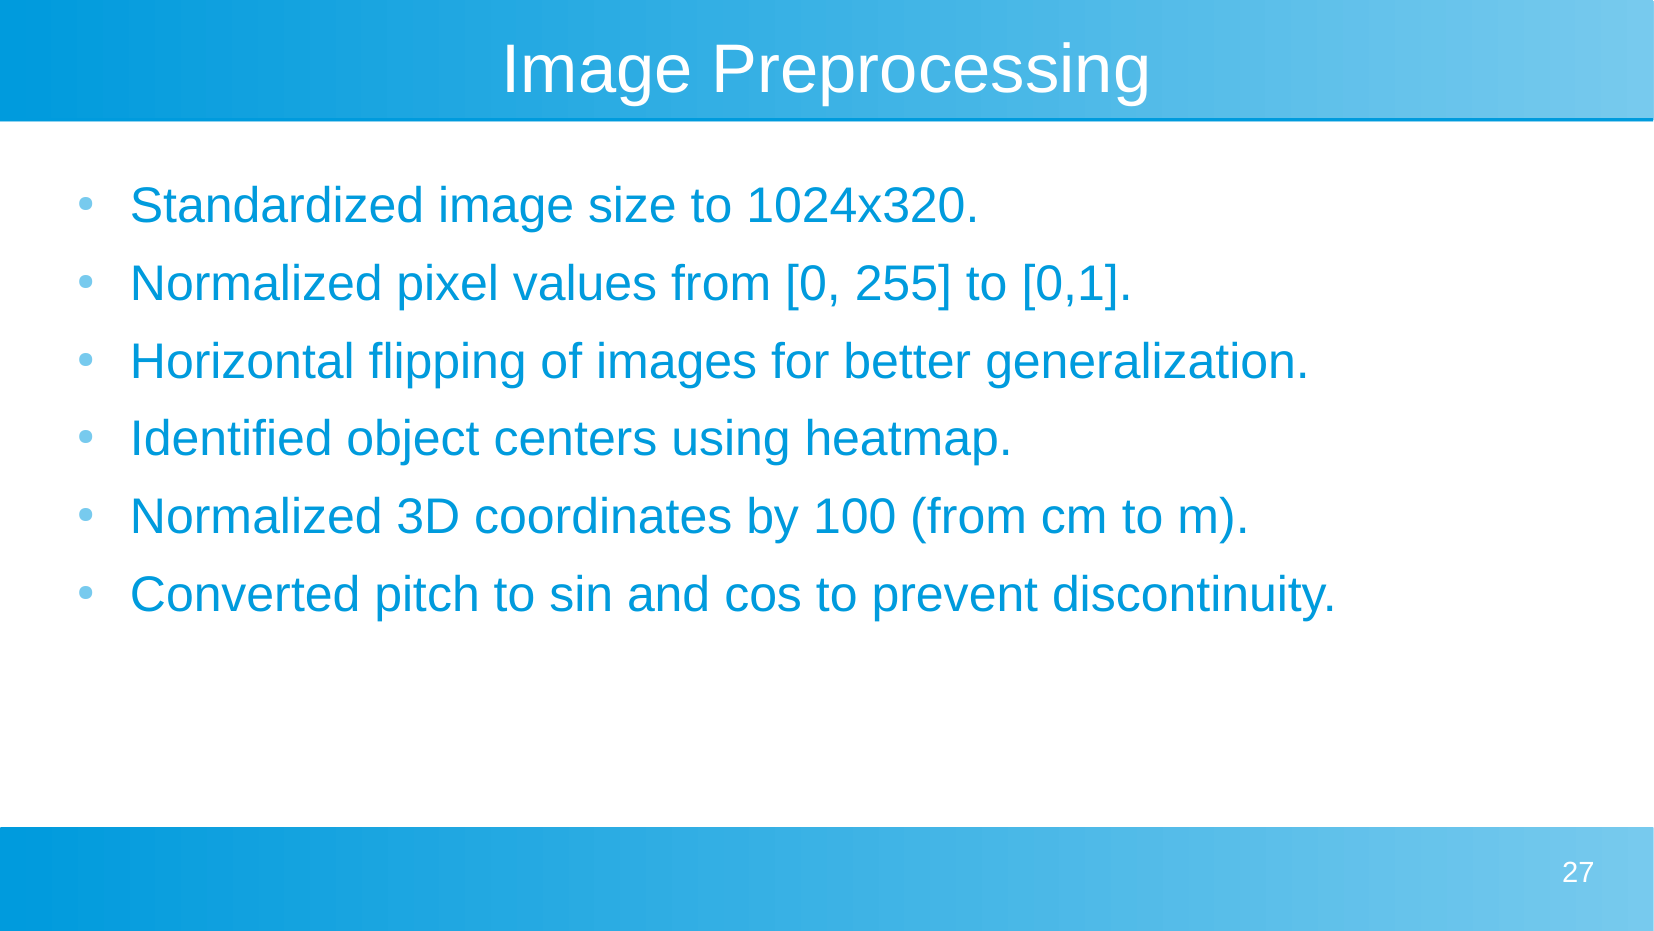

# Image Preprocessing
Standardized image size to 1024x320.
Normalized pixel values from [0, 255] to [0,1].
Horizontal flipping of images for better generalization.
Identified object centers using heatmap.
Normalized 3D coordinates by 100 (from cm to m).
Converted pitch to sin and cos to prevent discontinuity.
27